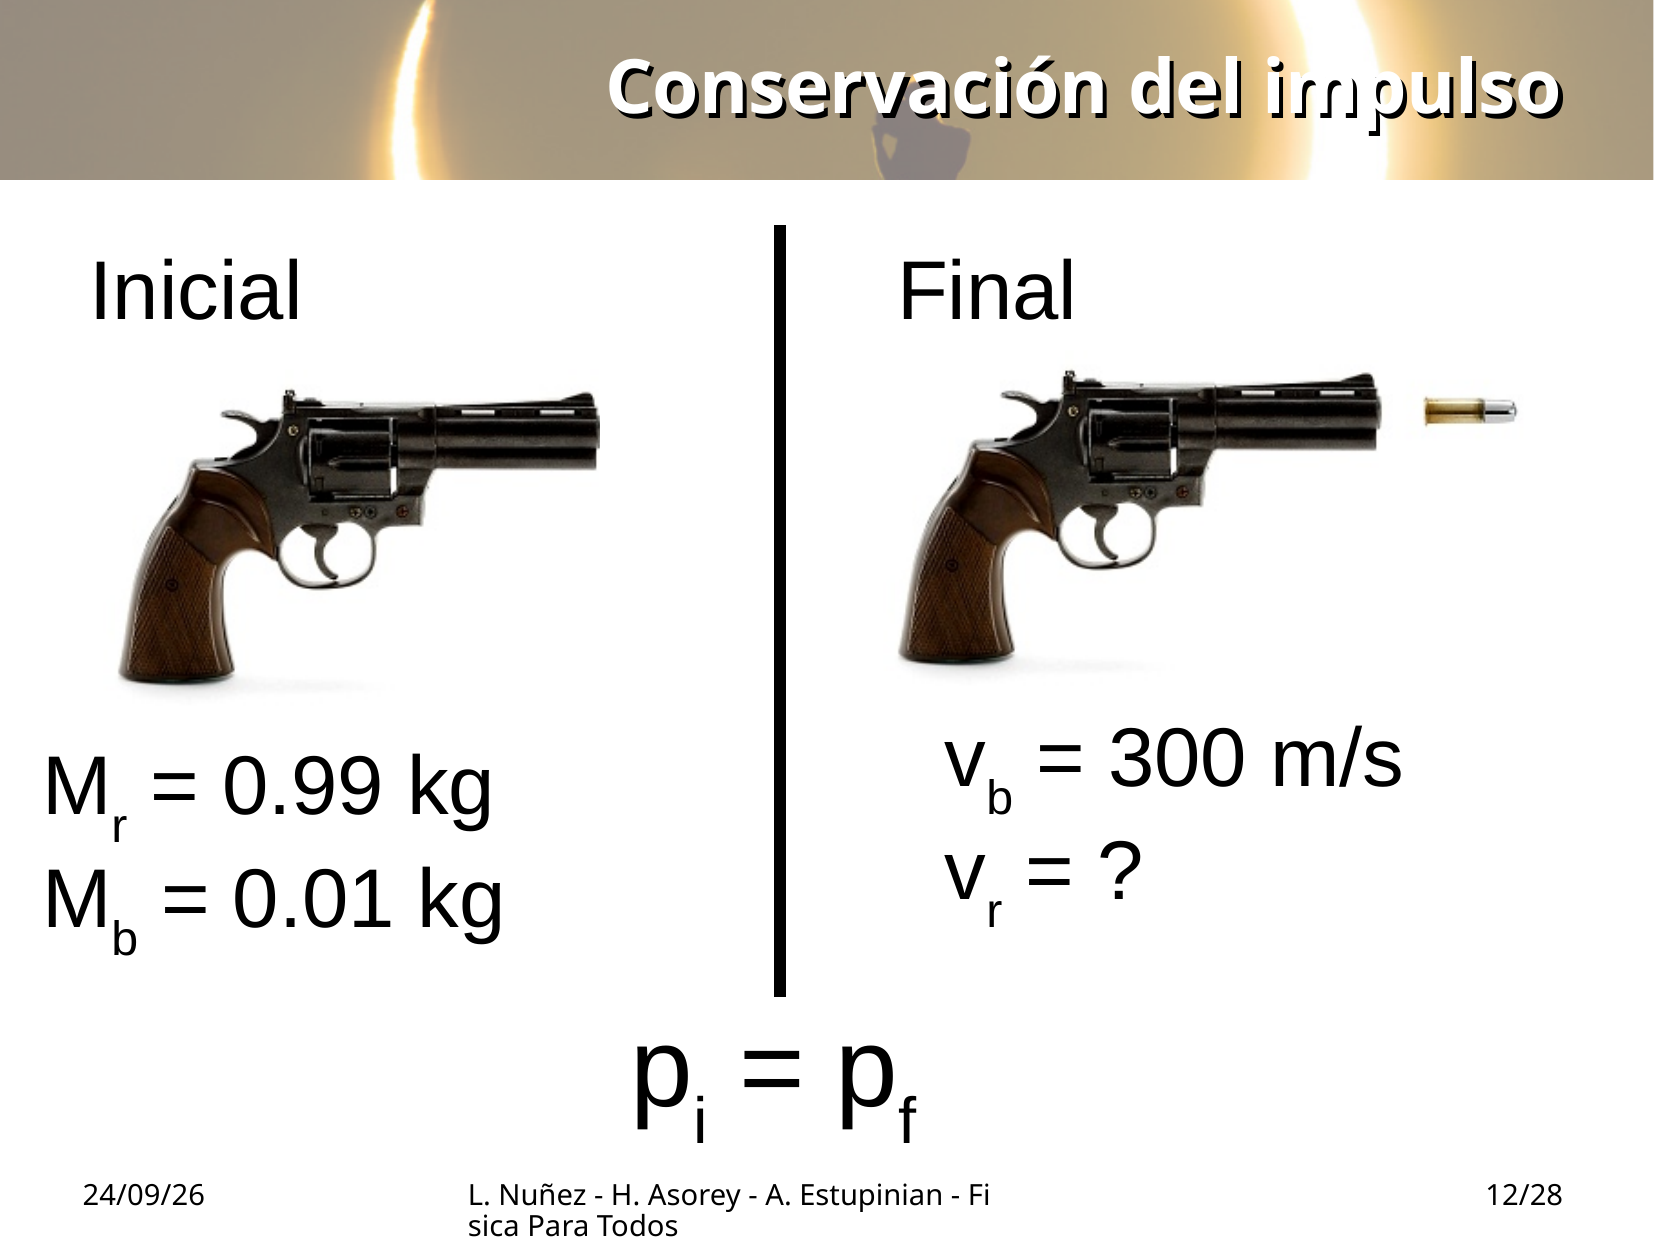

# Conservación del impulso
Inicial
Final
vb = 300 m/s
vr = ?
Mr = 0.99 kg
Mb = 0.01 kg
pi = pf
L. Nuñez - H. Asorey - A. Estupinian - Fisica Para Todos
12